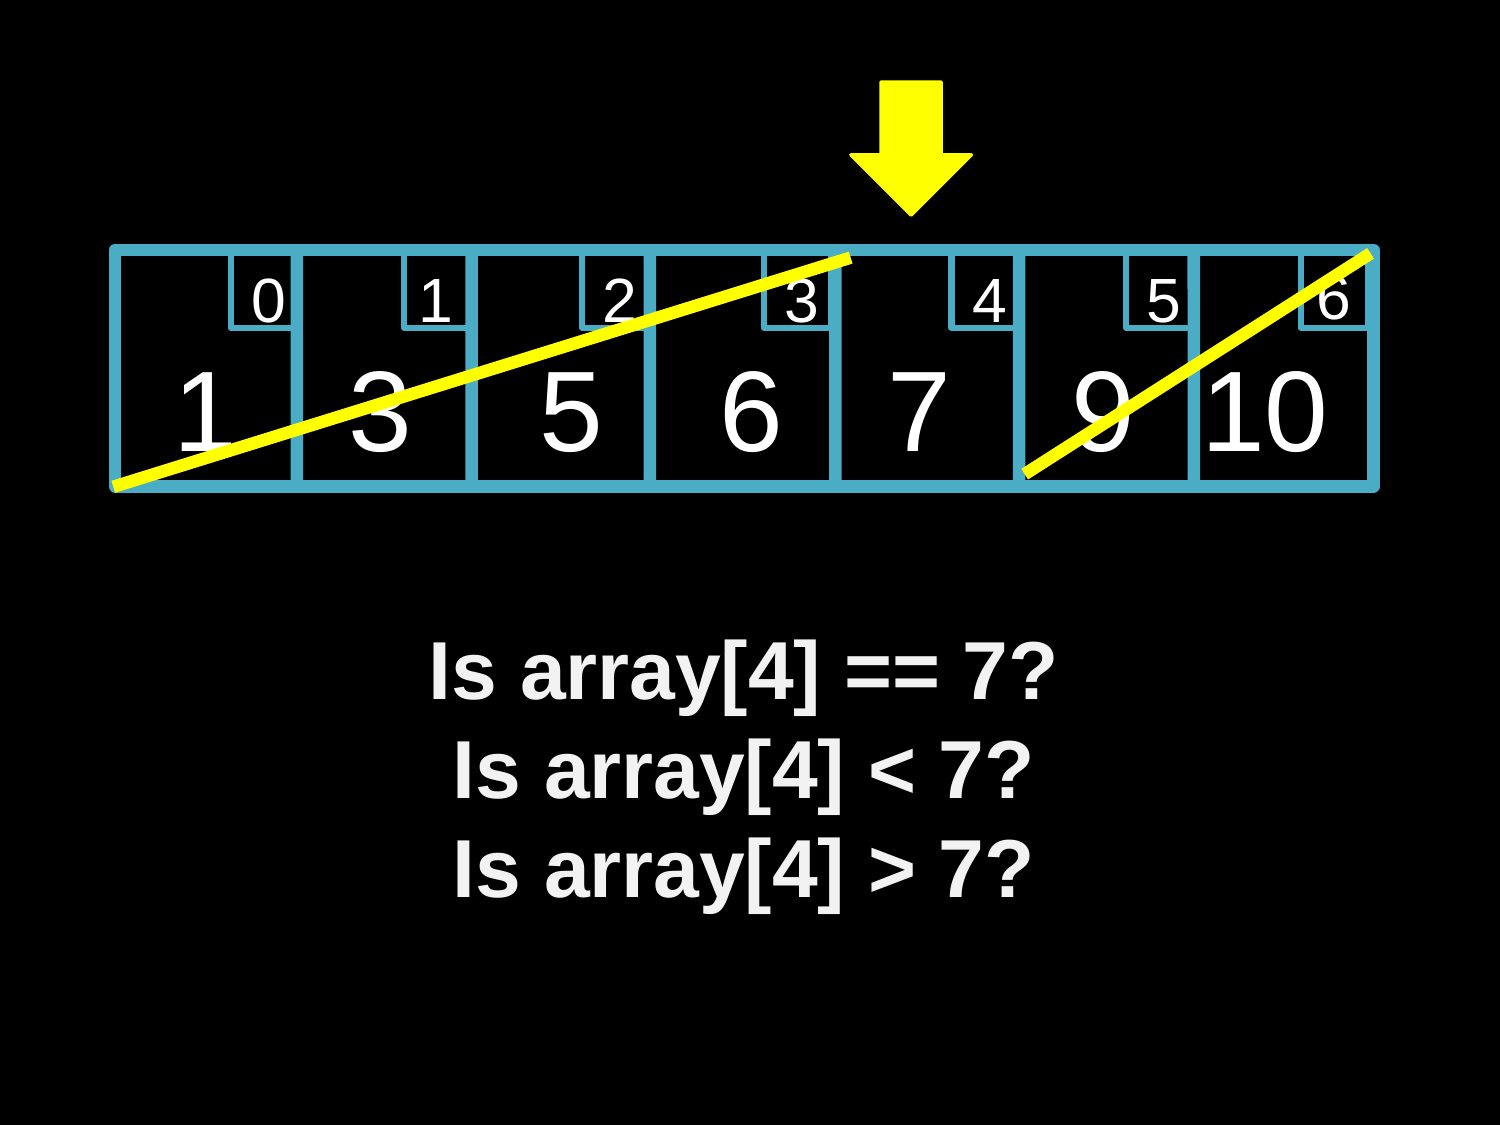

6
0
1
2
3
4
5
1
3
5
6
7
9
10
Is array[4] == 7?
Is array[4] < 7?
Is array[4] > 7?
Lin